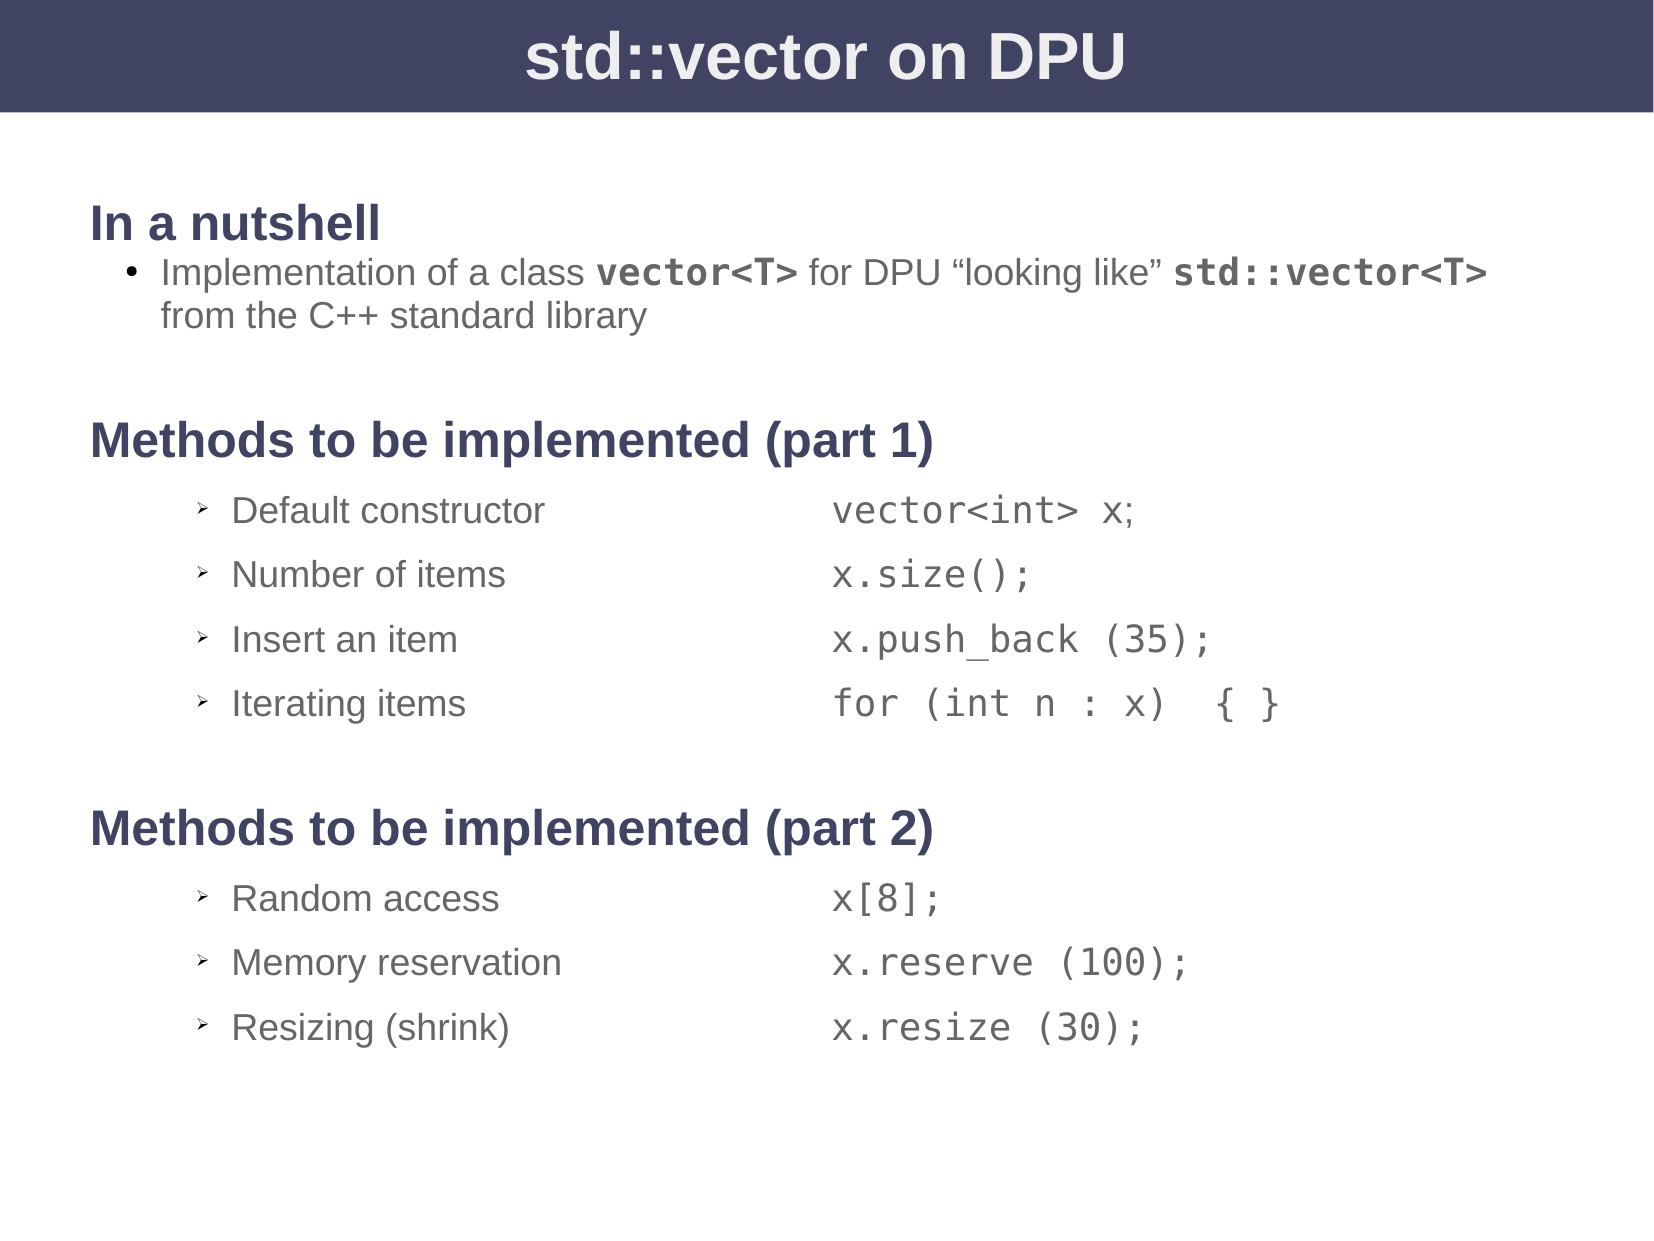

std::vector on DPU
In a nutshell
Implementation of a class vector<T> for DPU “looking like” std::vector<T> from the C++ standard library
Methods to be implemented (part 1)
Default constructor				vector<int> x;
Number of items					x.size();
Insert an item 					x.push_back (35);
Iterating items 					for (int n : x) { }
Methods to be implemented (part 2)
Random access					x[8];
Memory reservation				x.reserve (100);
Resizing (shrink)			 		x.resize (30);